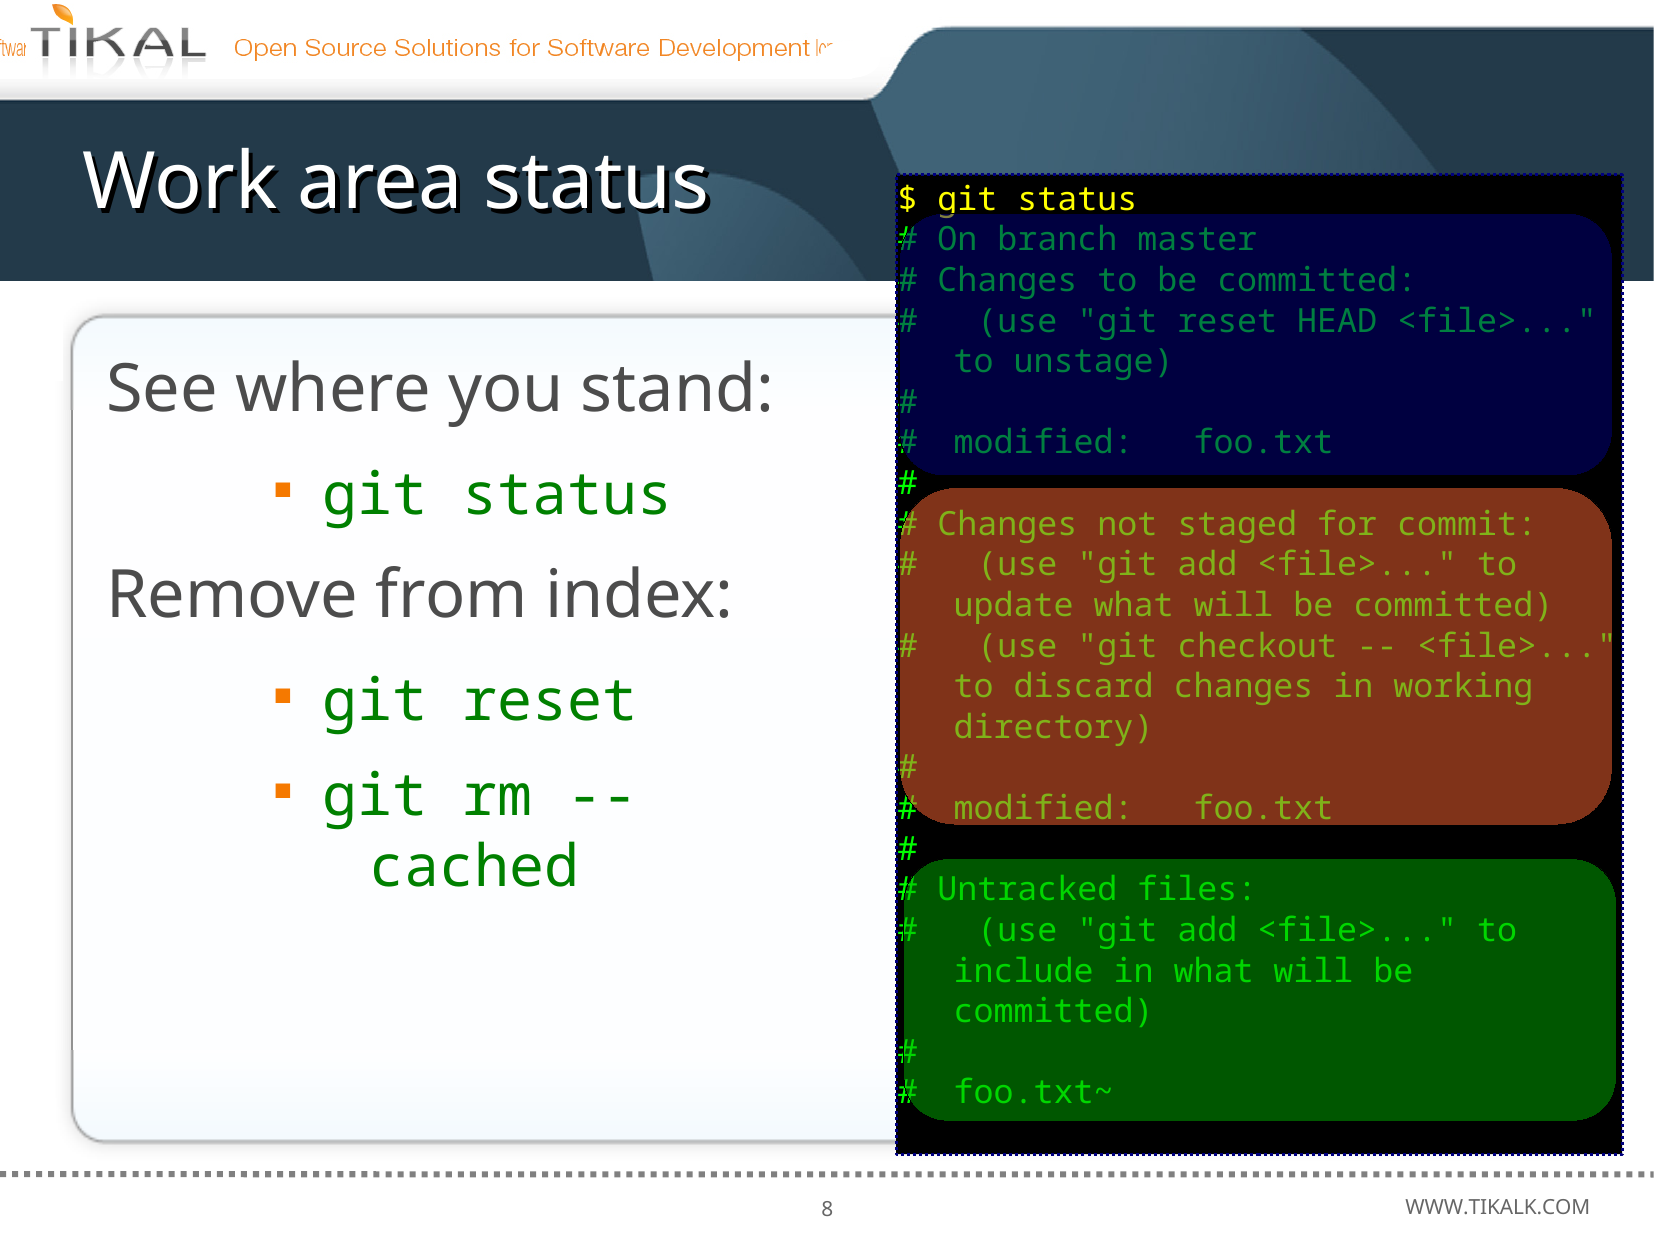

# Work area status
$ git status
# On branch master
# Changes to be committed:
# (use "git reset HEAD <file>..." to unstage)
#
#	modified: foo.txt
#
# Changes not staged for commit:
# (use "git add <file>..." to update what will be committed)
# (use "git checkout -- <file>..." to discard changes in working directory)
#
#	modified: foo.txt
#
# Untracked files:
# (use "git add <file>..." to include in what will be committed)
#
#	foo.txt~
See where you stand:
git status
Remove from index:
git reset
git rm --cached